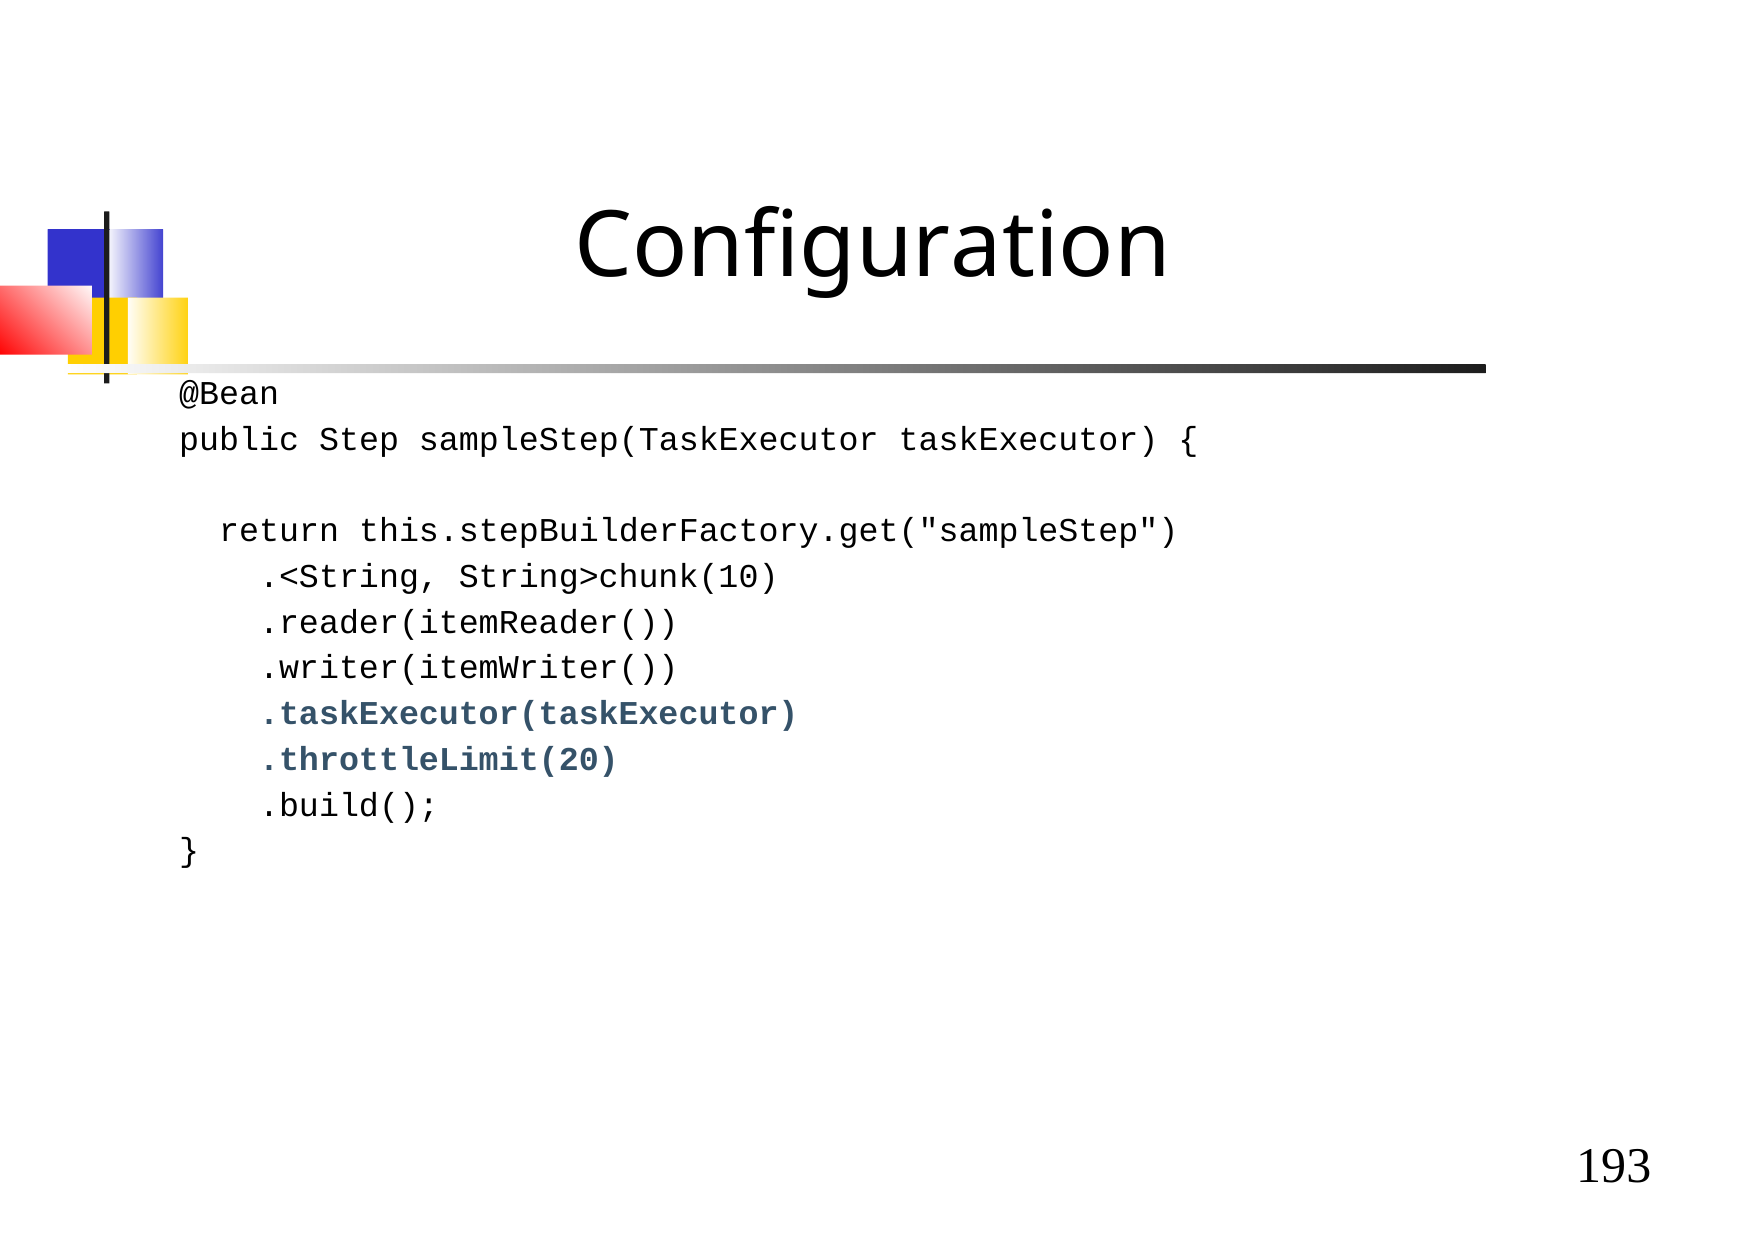

# Configuration
@Bean
public Step sampleStep(TaskExecutor taskExecutor) {
 return this.stepBuilderFactory.get("sampleStep")
 .<String, String>chunk(10)
 .reader(itemReader())
 .writer(itemWriter())
 .taskExecutor(taskExecutor)
 .throttleLimit(20)
 .build();
}